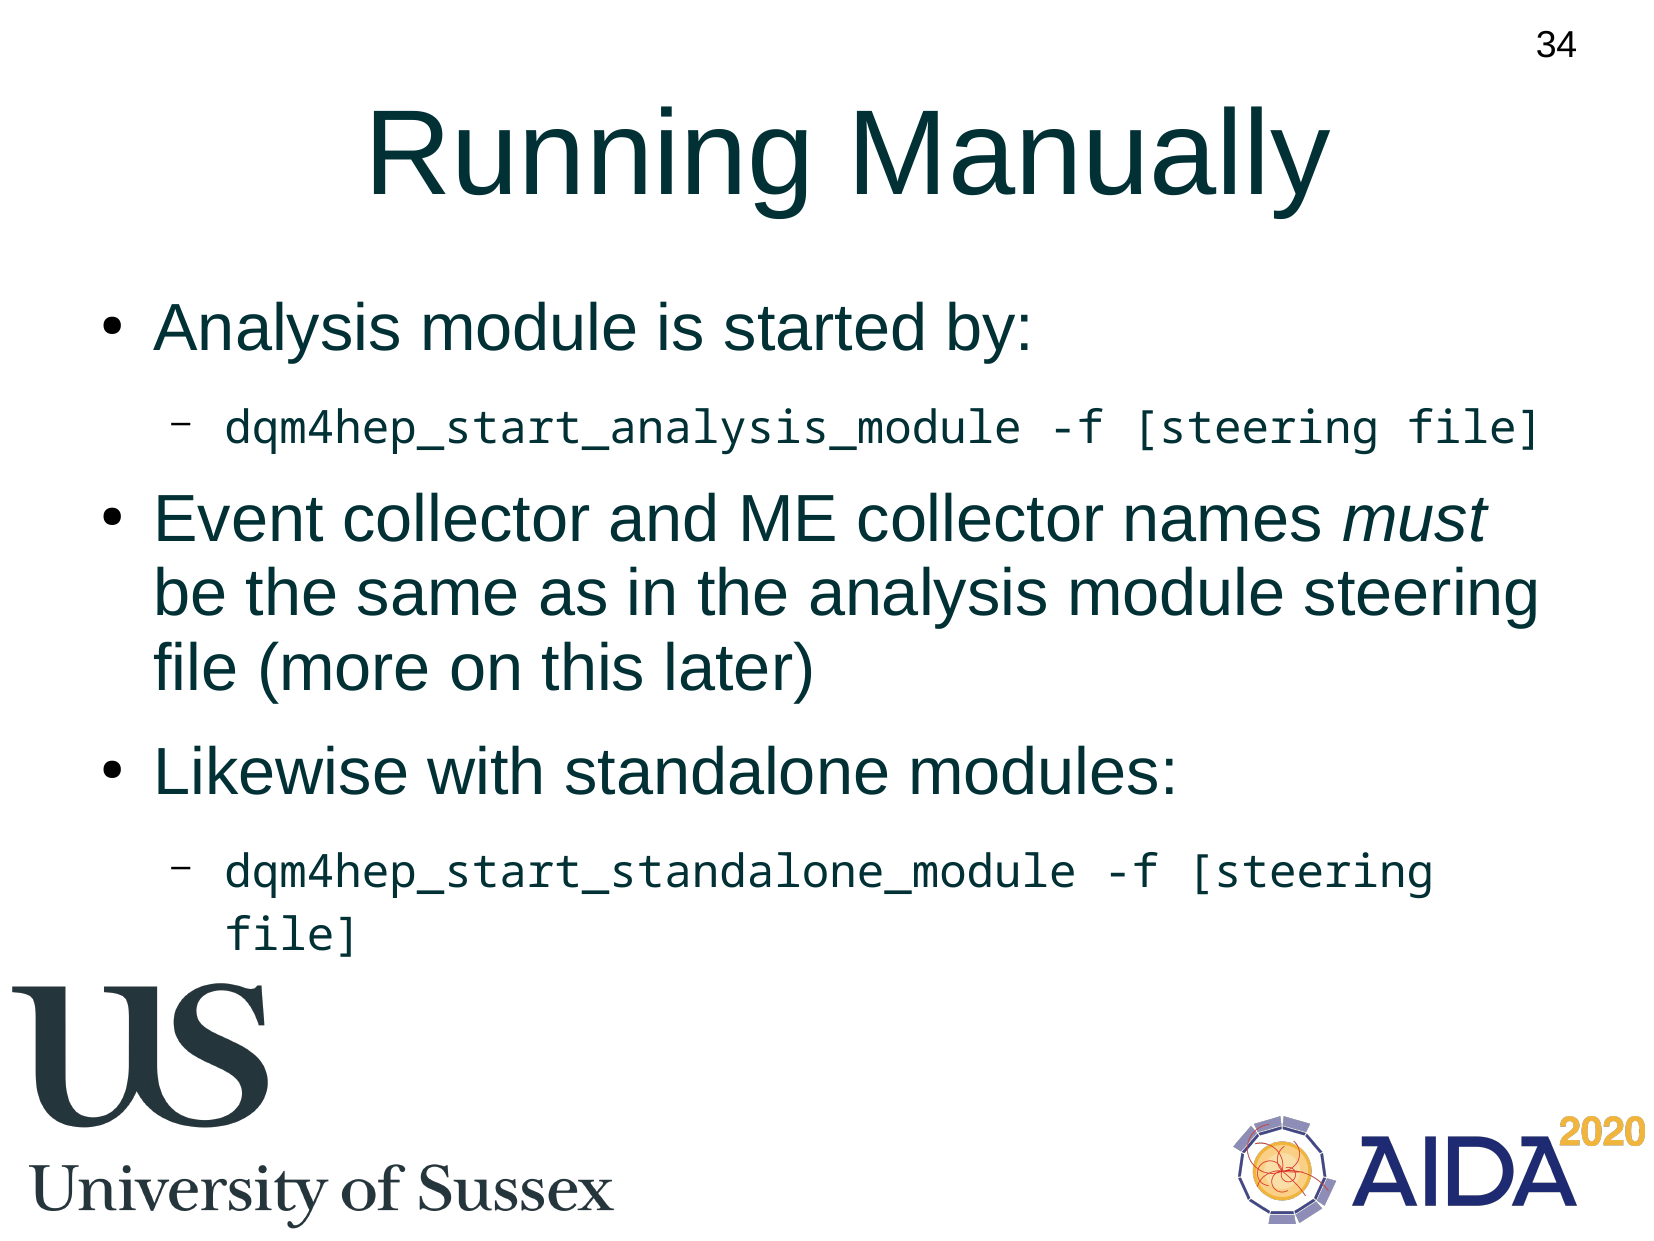

# Running Manually
Analysis module is started by:
dqm4hep_start_analysis_module -f [steering file]
Event collector and ME collector names must be the same as in the analysis module steering file (more on this later)
Likewise with standalone modules:
dqm4hep_start_standalone_module -f [steering file]